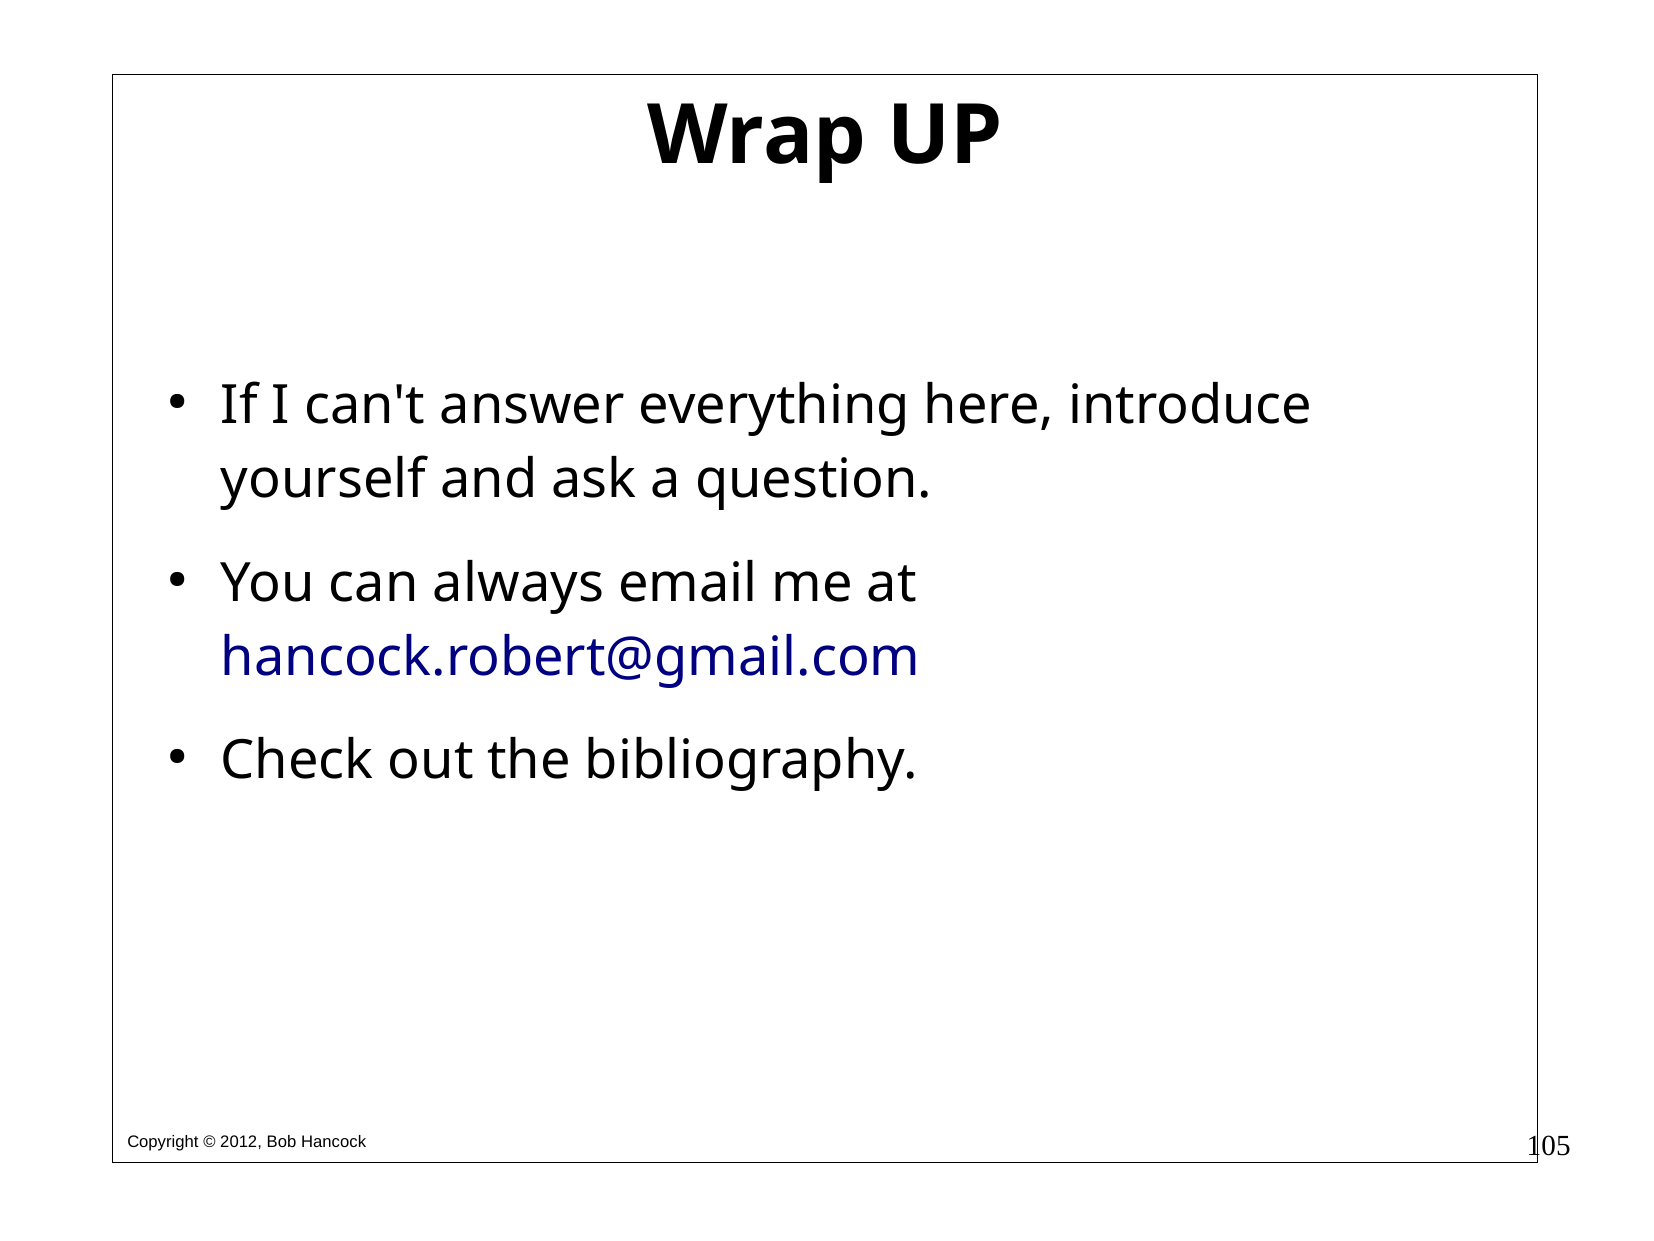

# Wrap UP
If I can't answer everything here, introduce yourself and ask a question.
You can always email me at hancock.robert@gmail.com
Check out the bibliography.
Copyright © 2012, Bob Hancock
105